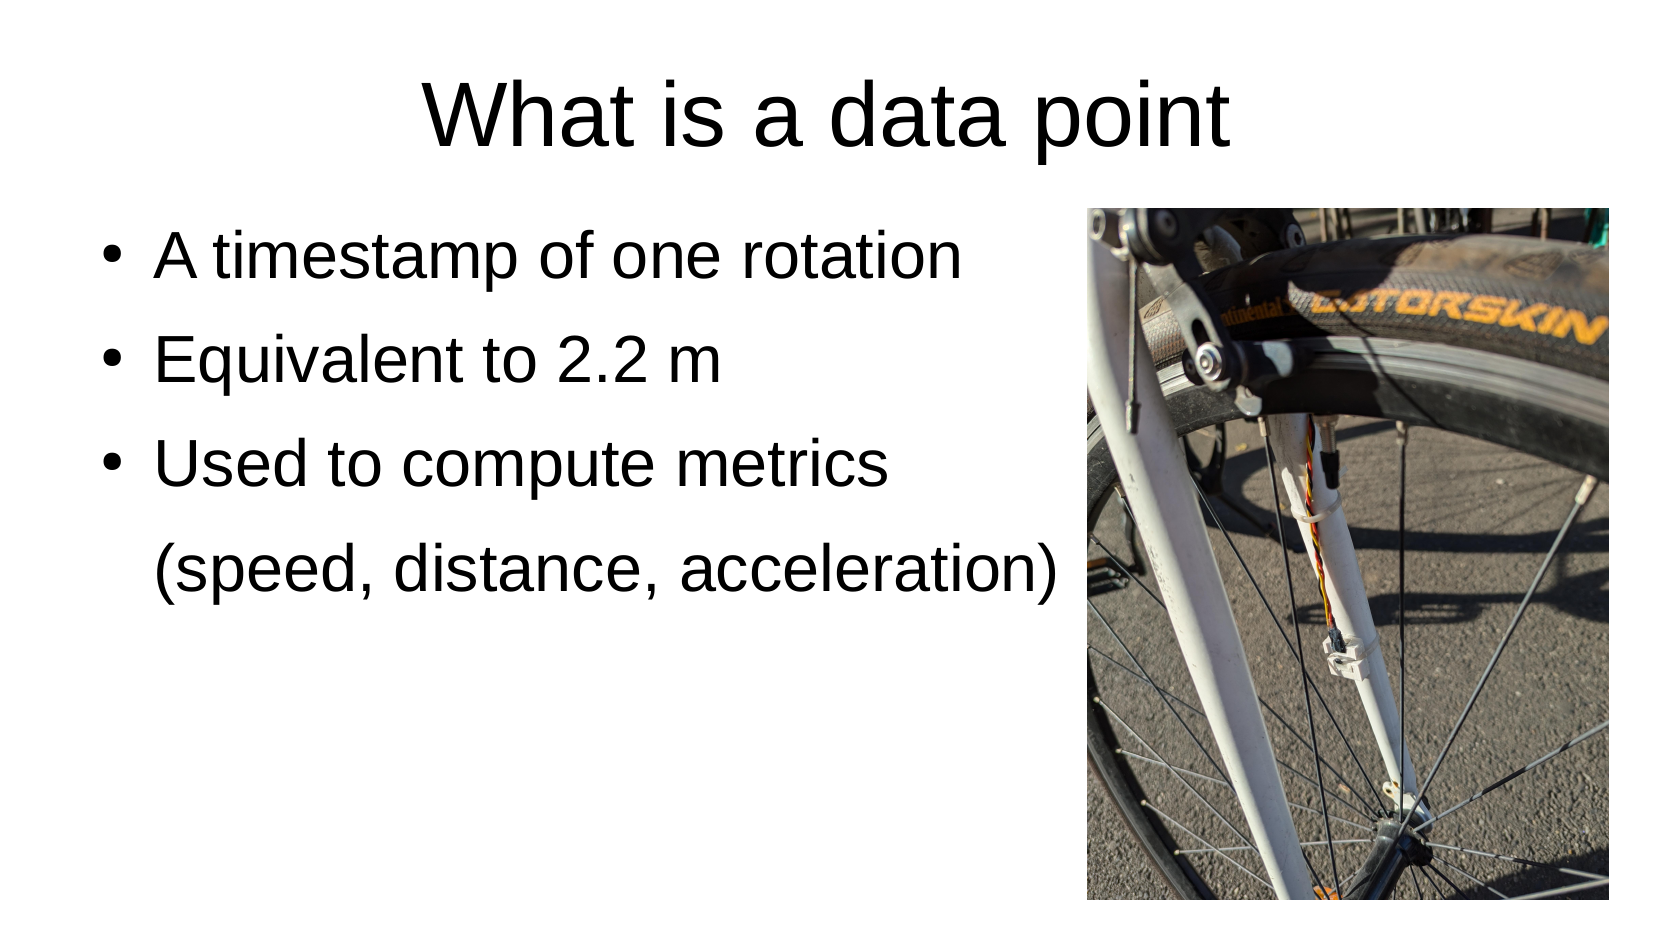

# What is a data point
A timestamp of one rotation
Equivalent to 2.2 m
Used to compute metrics
(speed, distance, acceleration)